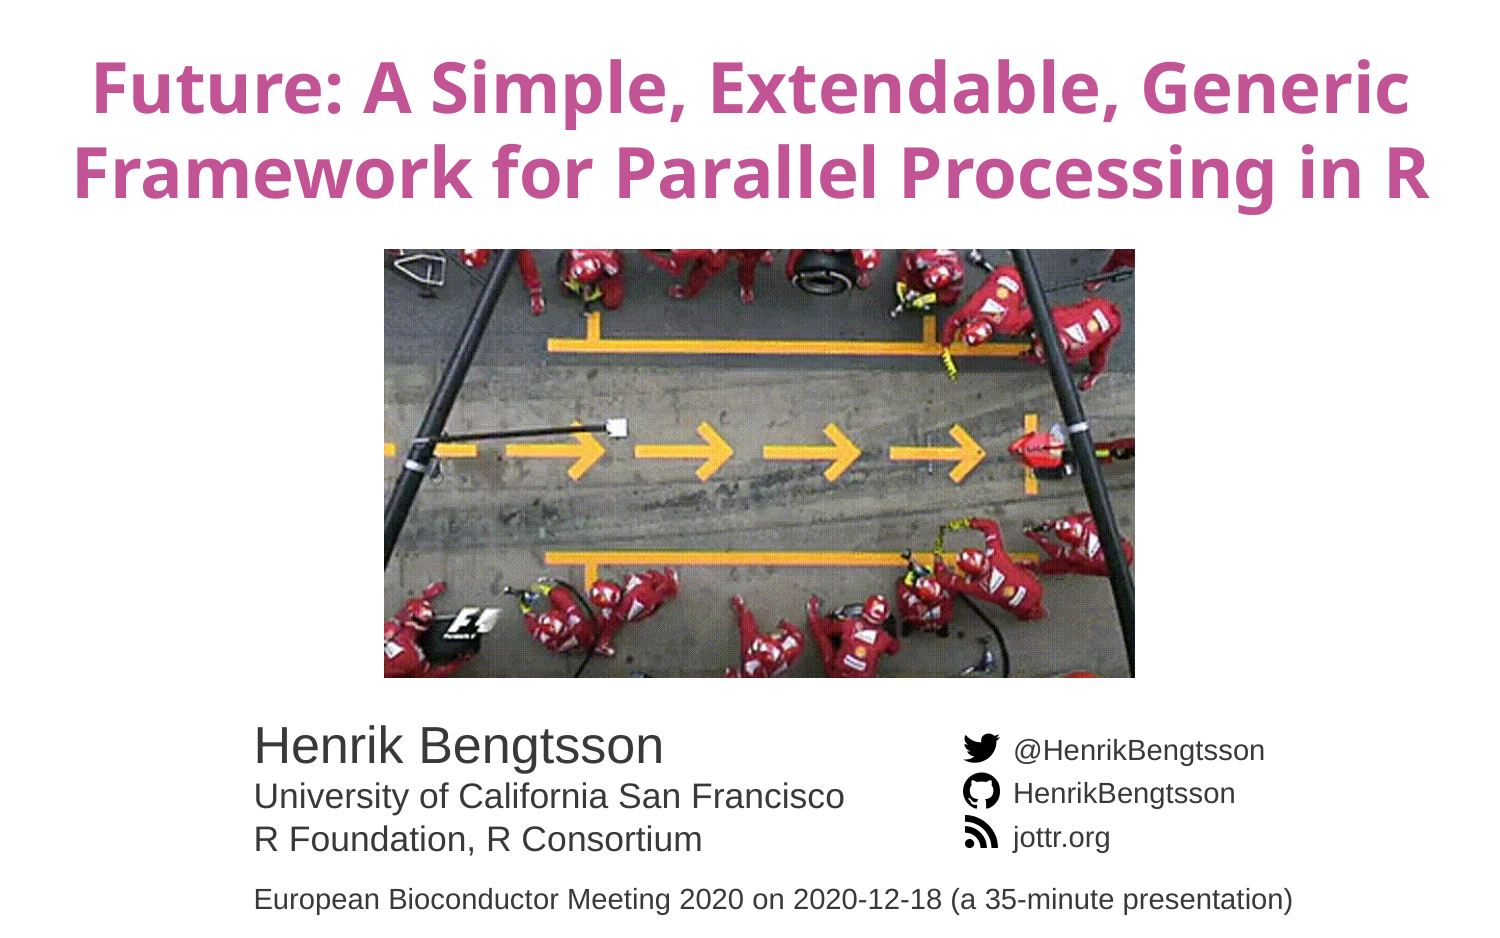

# Future: A Simple, Extendable, Generic Framework for Parallel Processing in R
Henrik Bengtsson
University of California San Francisco
R Foundation, R Consortium
@HenrikBengtsson
HenrikBengtsson
jottr.org
European Bioconductor Meeting 2020 on 2020-12-18 (a 35-minute presentation)